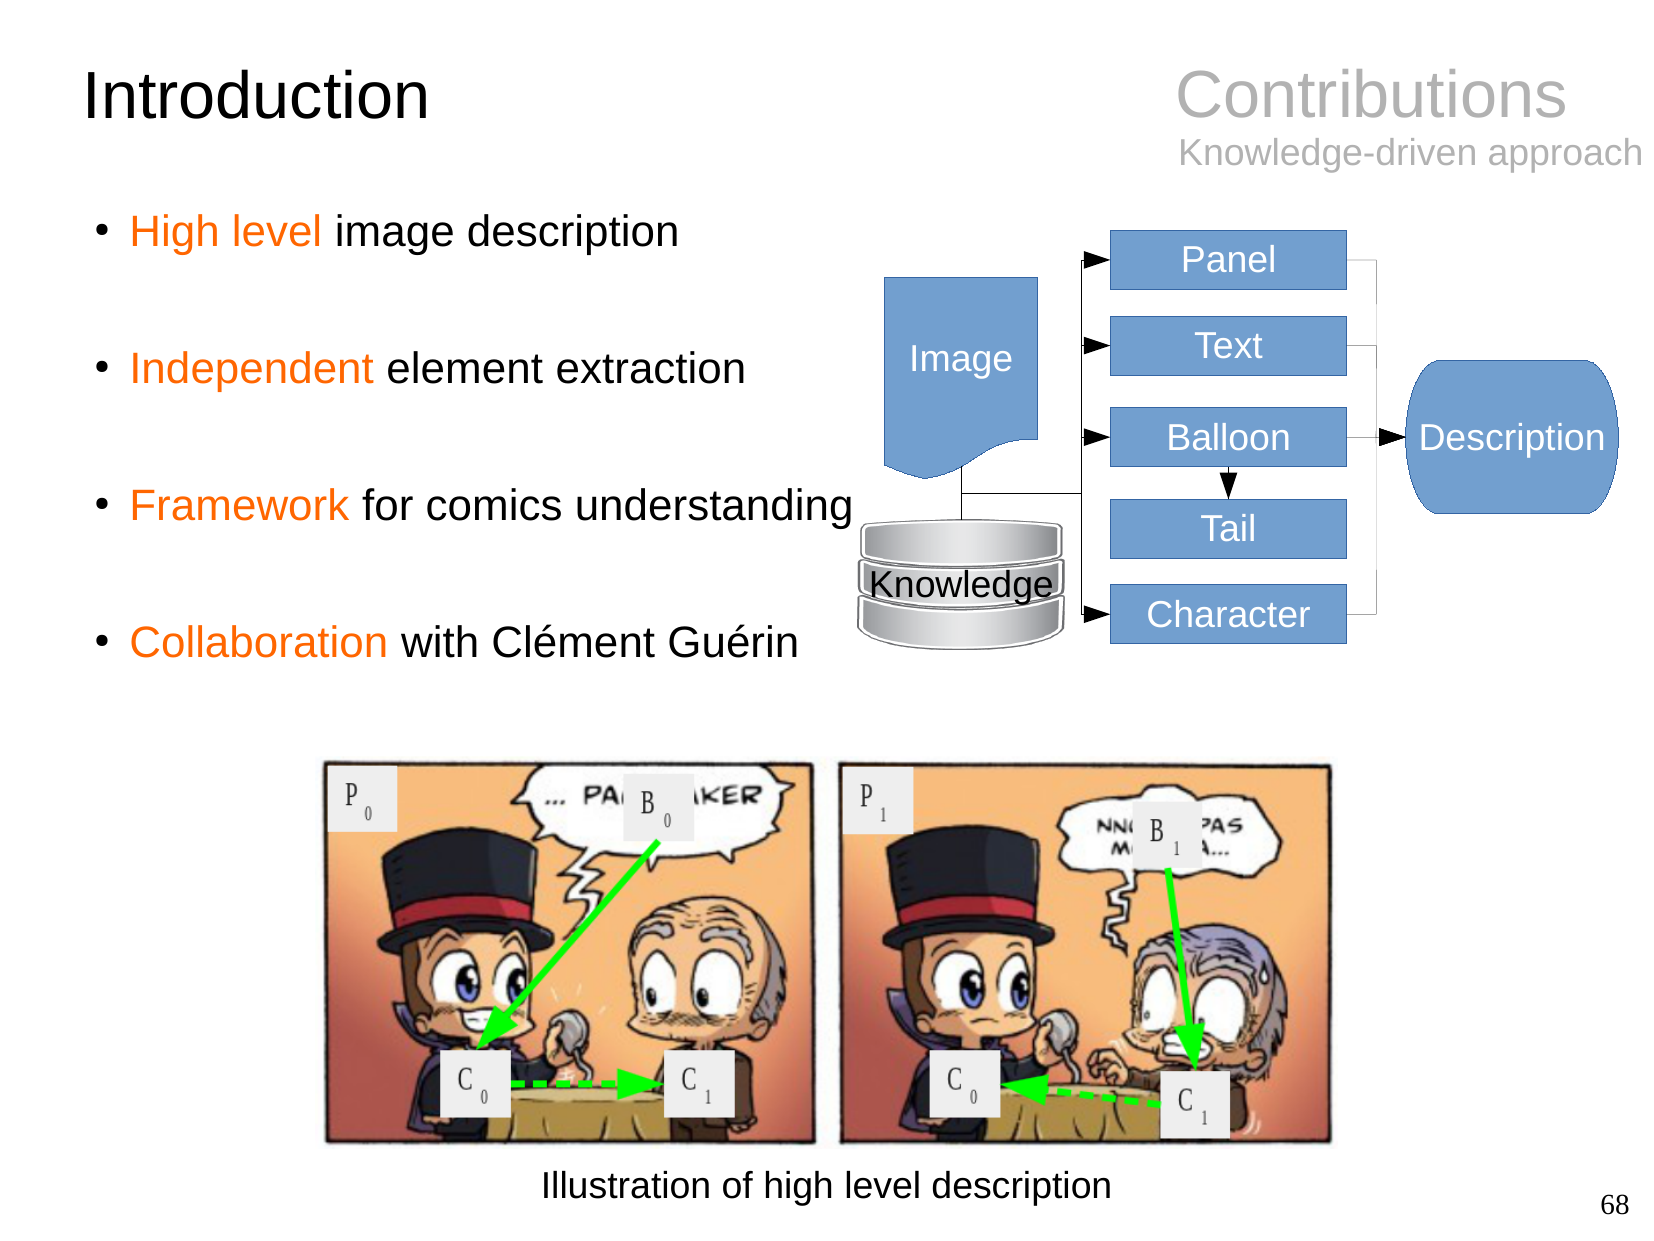

# Introduction
High level image description
Independent element extraction
Framework for comics understanding
Collaboration with Clément Guérin
Panel
Image
Text
Description
Balloon
Tail
Knowledge
Character
Illustration of high level description
68